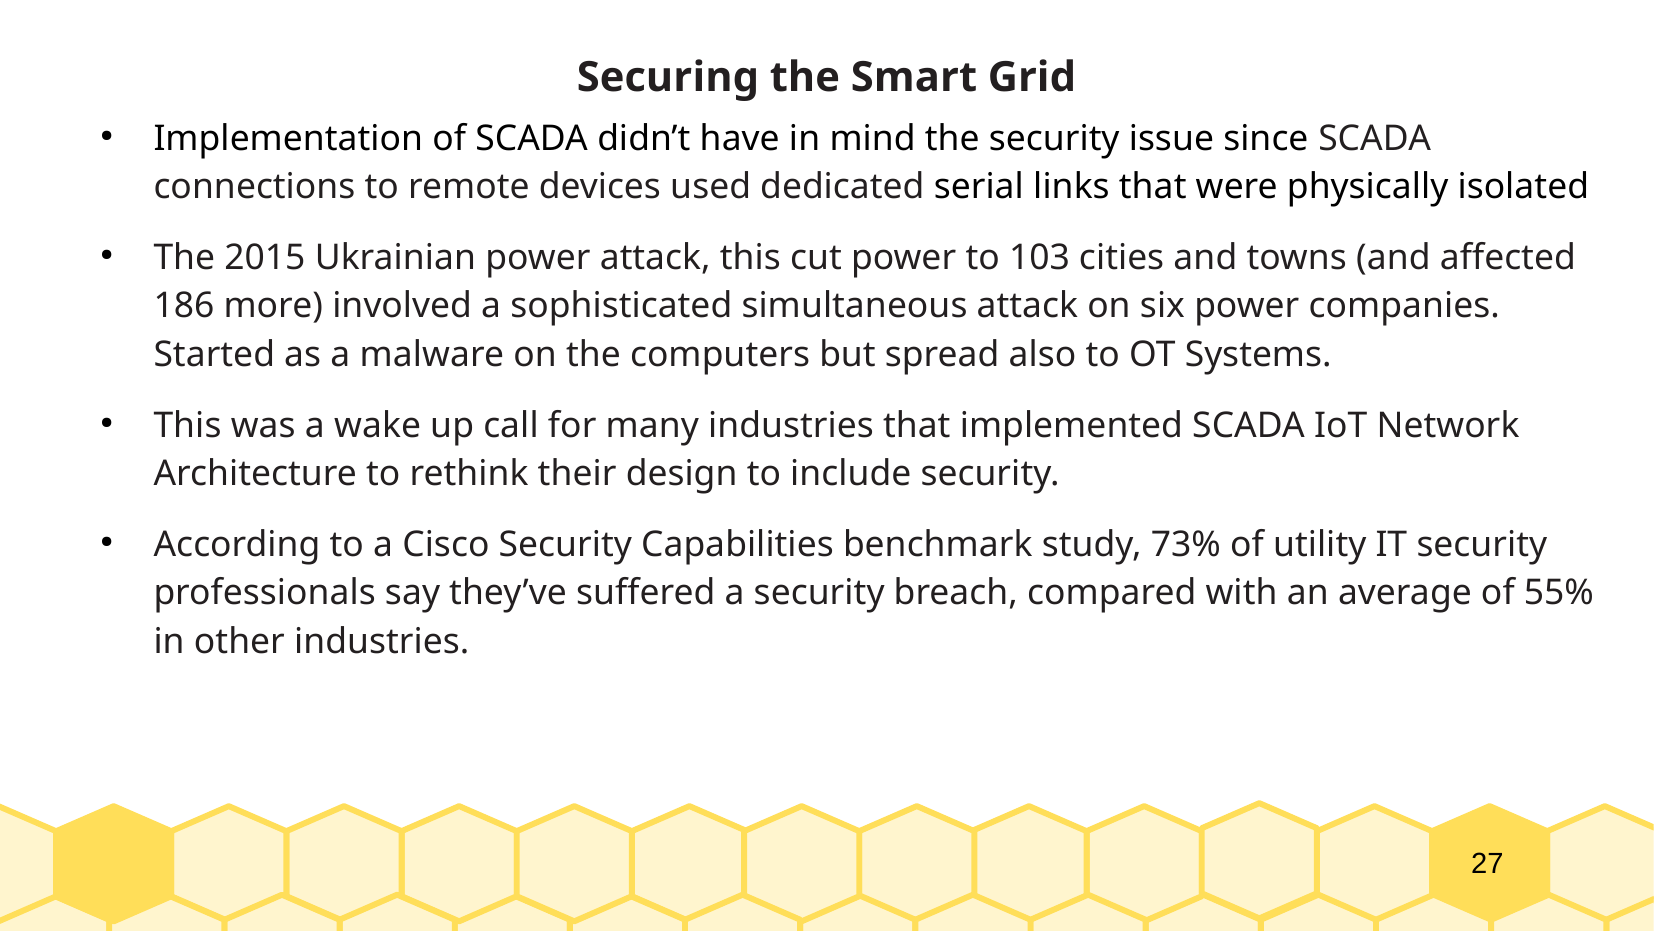

# Securing the Smart Grid
Implementation of SCADA didn’t have in mind the security issue since SCADA connections to remote devices used dedicated serial links that were physically isolated
The 2015 Ukrainian power attack, this cut power to 103 cities and towns (and affected 186 more) involved a sophisticated simultaneous attack on six power companies. Started as a malware on the computers but spread also to OT Systems.
This was a wake up call for many industries that implemented SCADA IoT Network Architecture to rethink their design to include security.
According to a Cisco Security Capabilities benchmark study, 73% of utility IT security professionals say they’ve suffered a security breach, compared with an average of 55% in other industries.